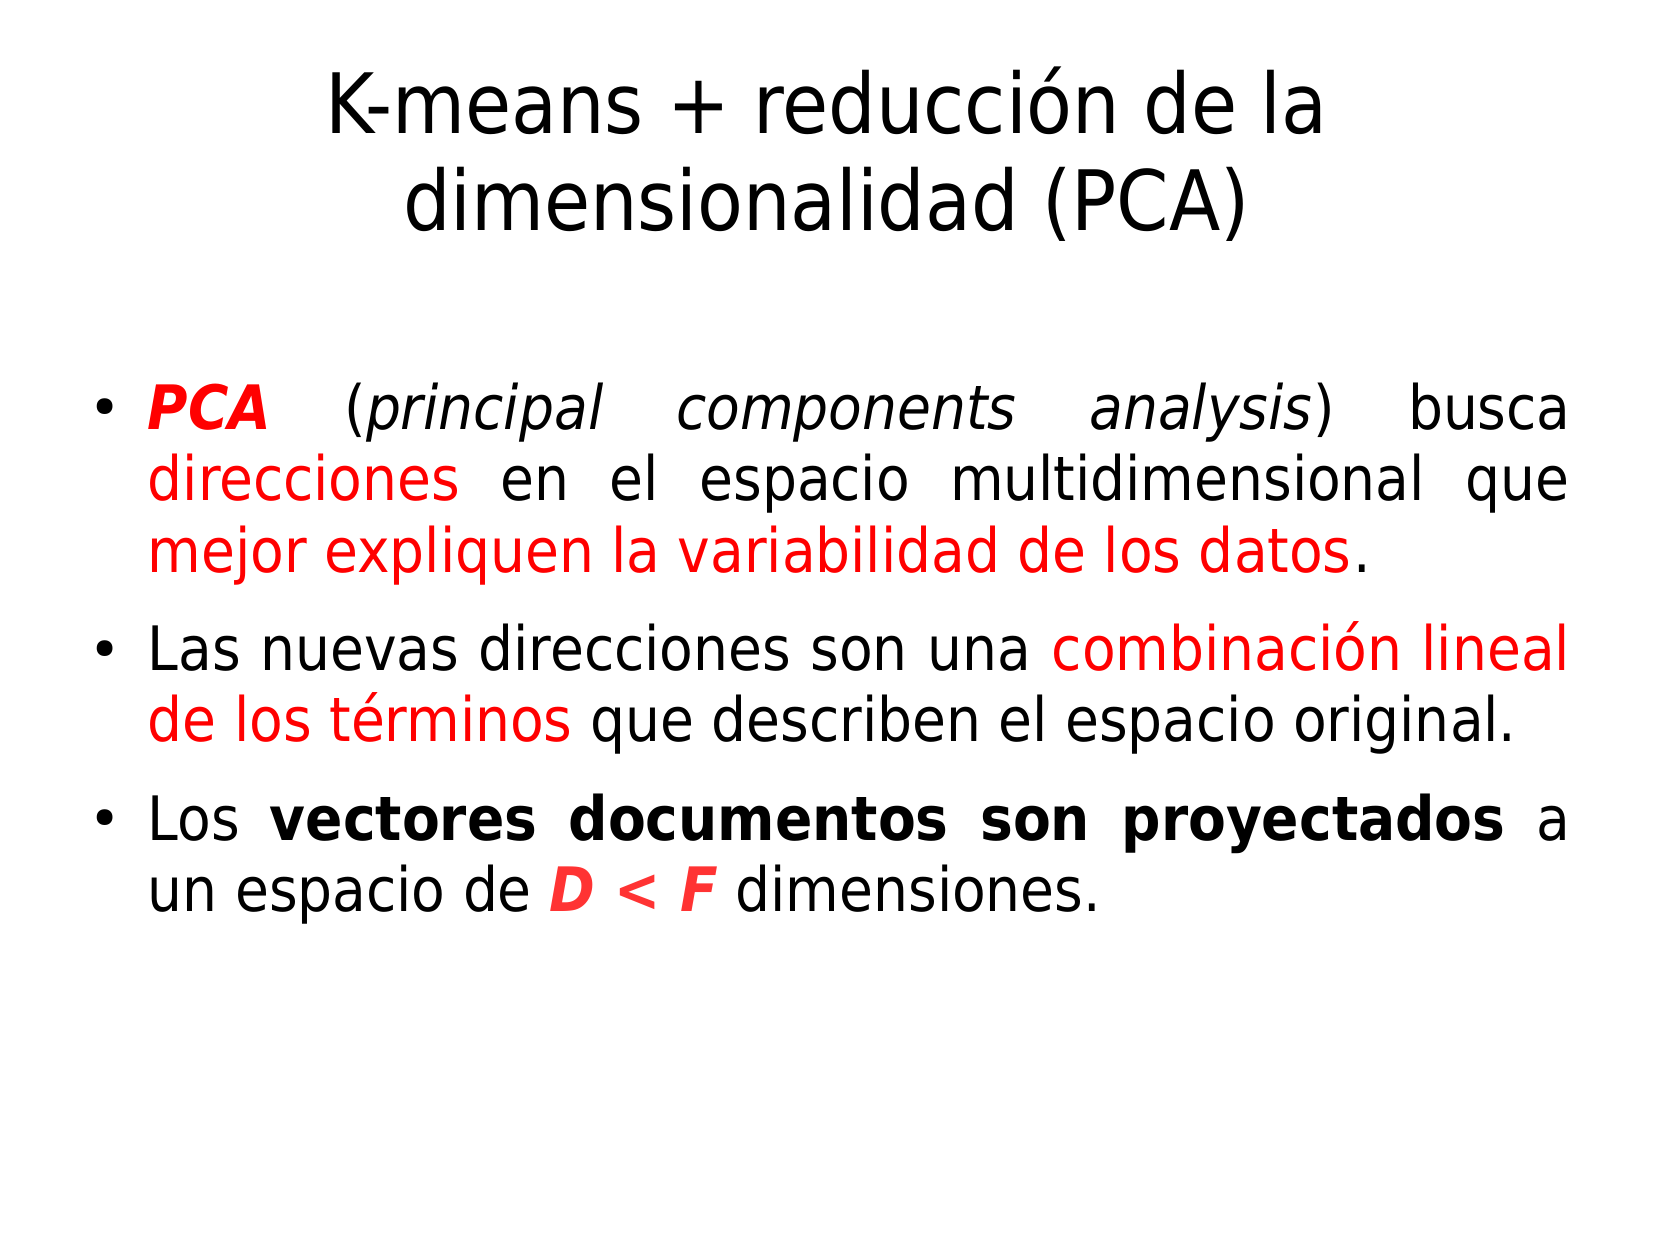

# K-means + reducción de la dimensionalidad (PCA)
PCA (principal components analysis) busca direcciones en el espacio multidimensional que mejor expliquen la variabilidad de los datos.
Las nuevas direcciones son una combinación lineal de los términos que describen el espacio original.
Los vectores documentos son proyectados a un espacio de D < F dimensiones.